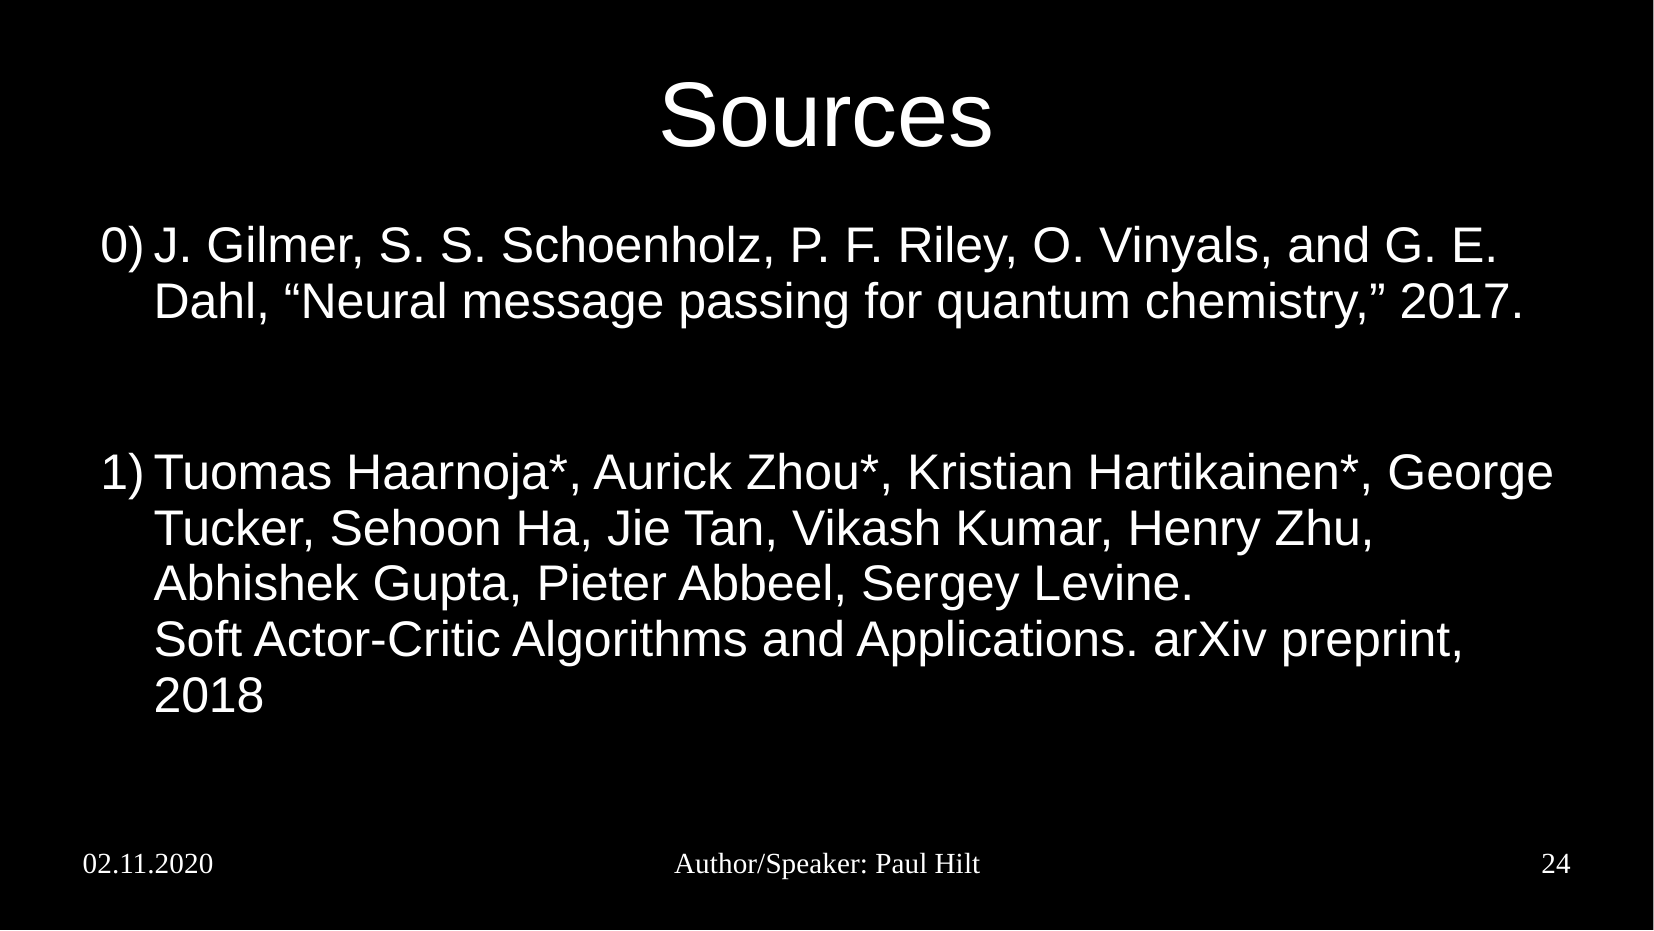

# Sources
J. Gilmer, S. S. Schoenholz, P. F. Riley, O. Vinyals, and G. E. Dahl, “Neural message passing for quantum chemistry,” 2017.
Tuomas Haarnoja*, Aurick Zhou*, Kristian Hartikainen*, George Tucker, Sehoon Ha, Jie Tan, Vikash Kumar, Henry Zhu, Abhishek Gupta, Pieter Abbeel, Sergey Levine.
Soft Actor-Critic Algorithms and Applications. arXiv preprint, 2018
24